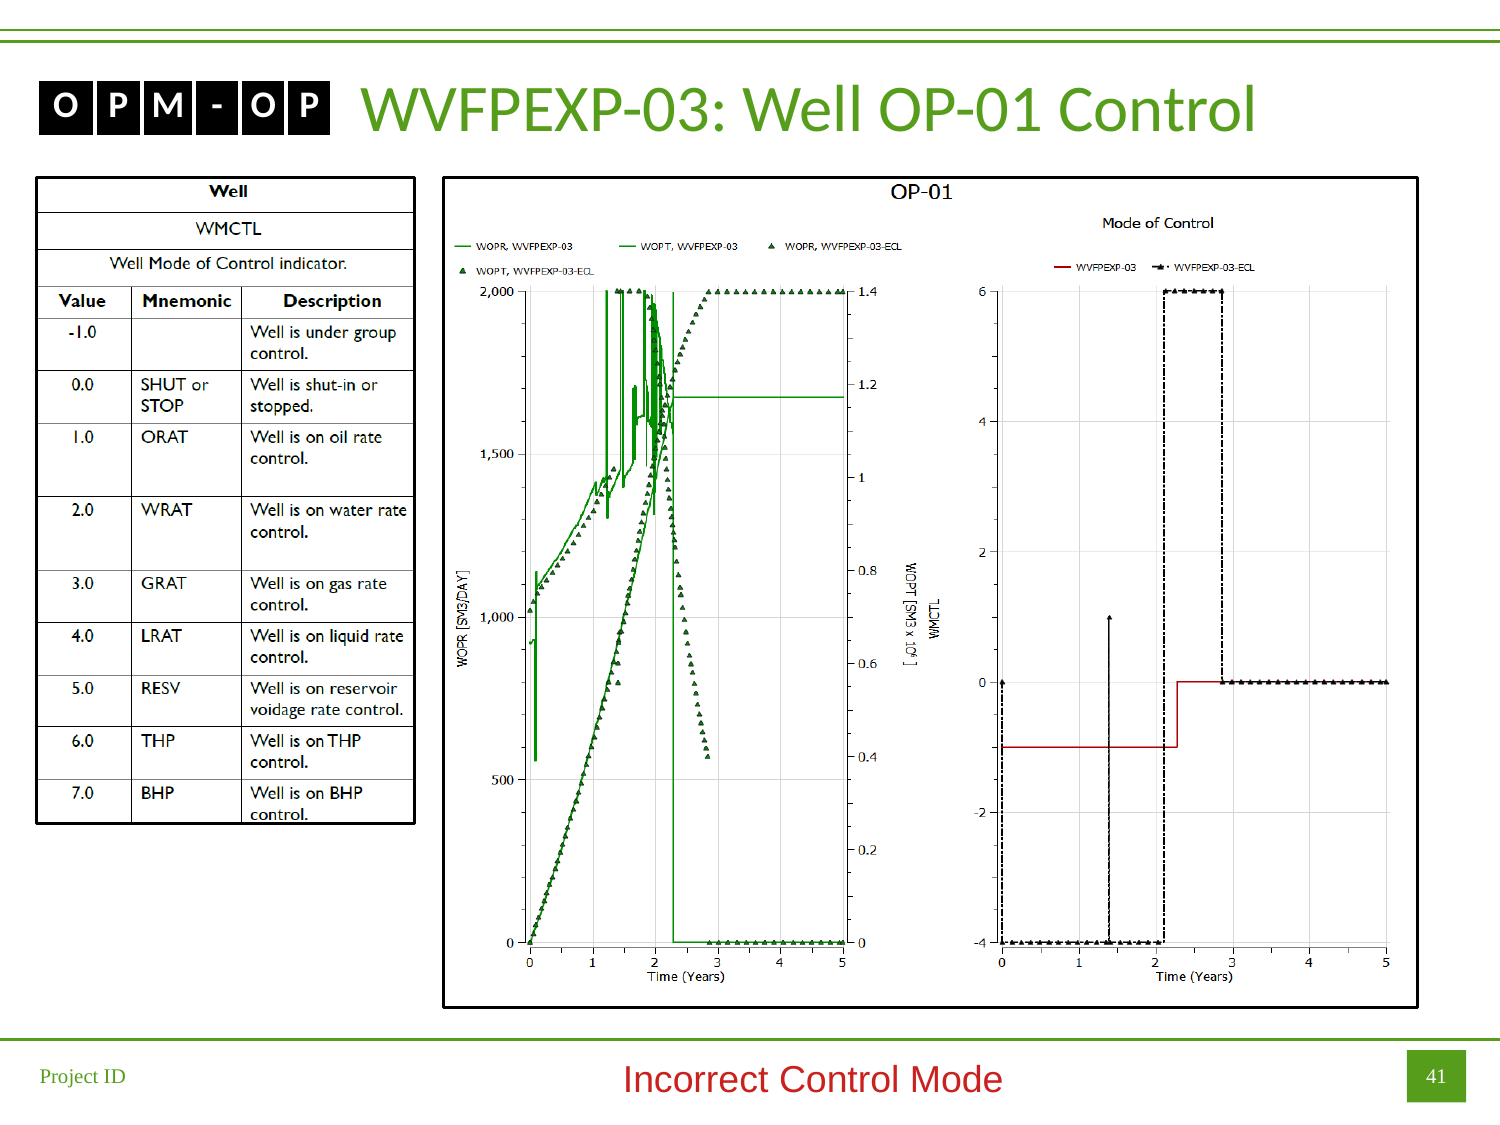

# WVFPEXP-03: Well OP-01 Control
Project ID
41
Incorrect Control Mode